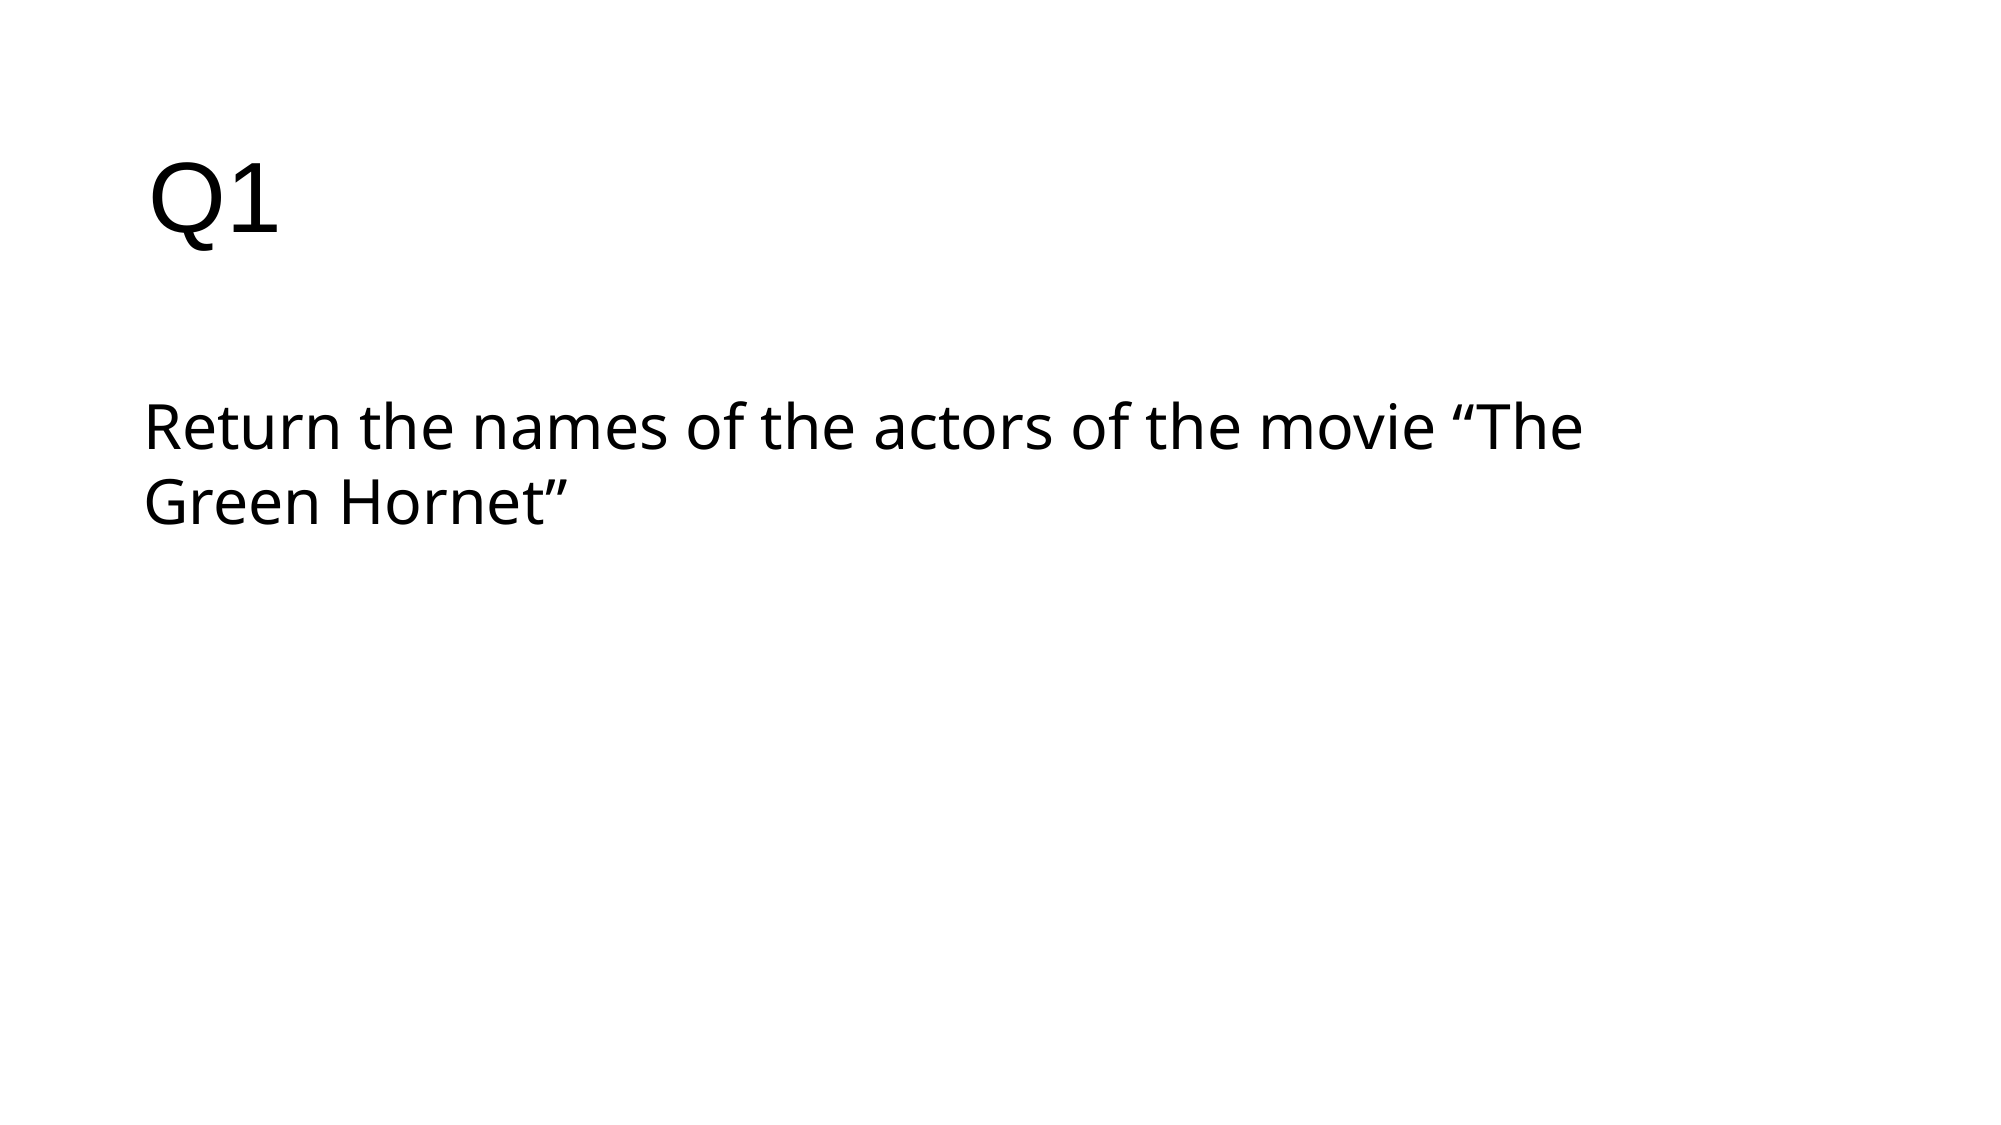

Q1
Return the names of the actors of the movie “The Green Hornet”